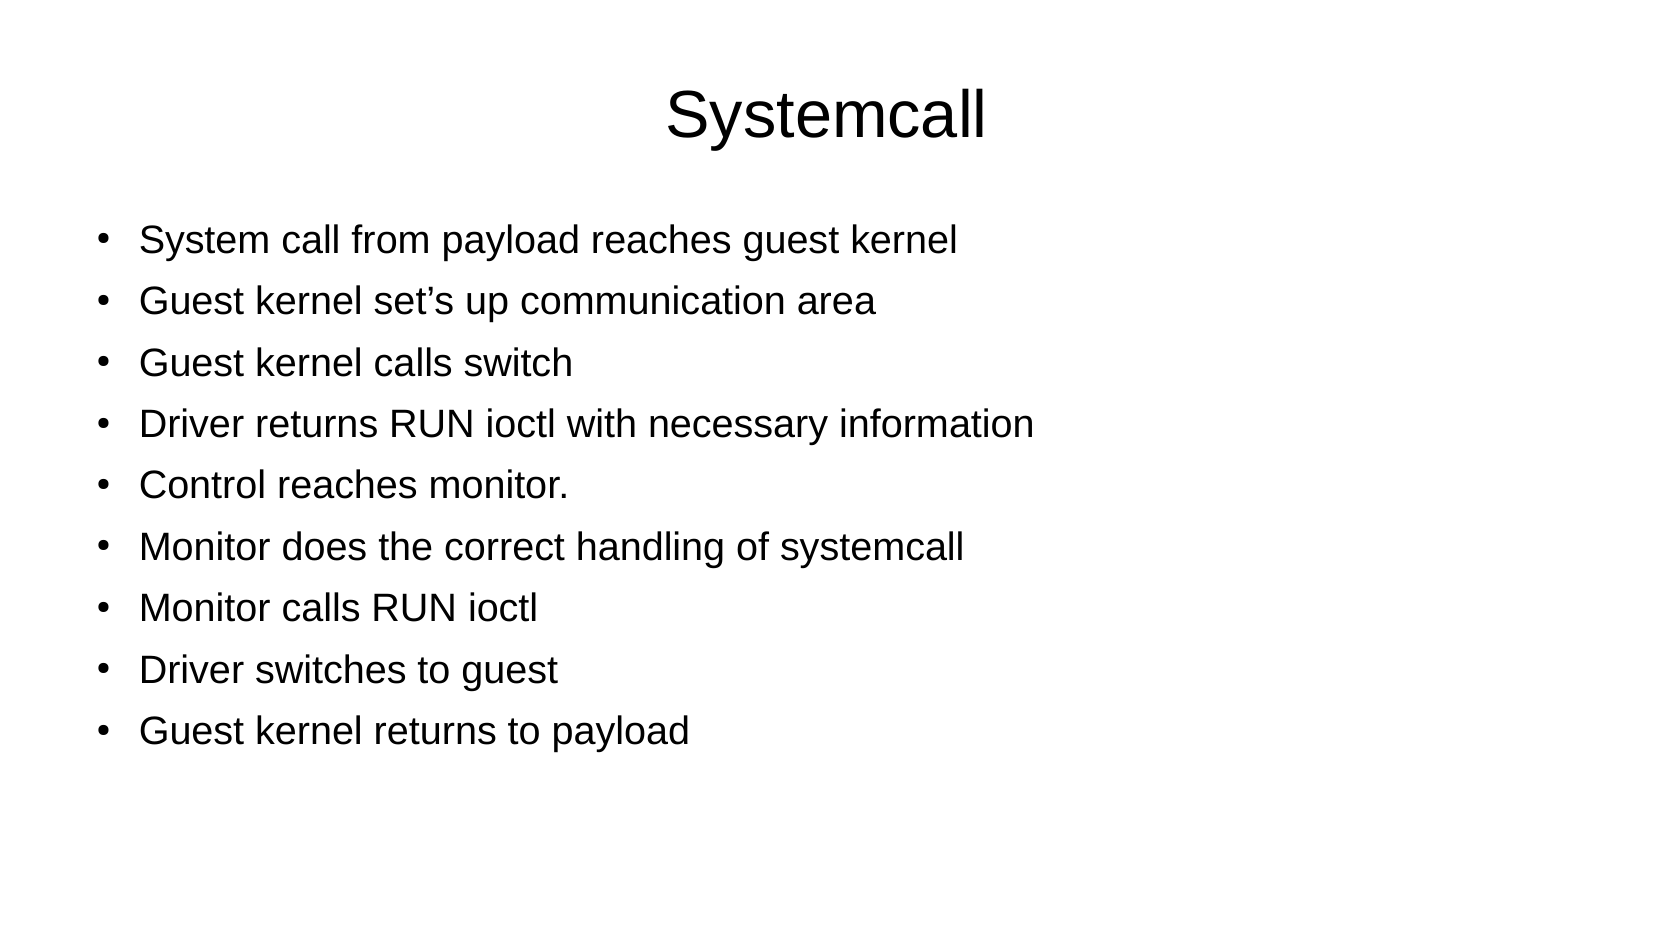

# Systemcall
System call from payload reaches guest kernel
Guest kernel set’s up communication area
Guest kernel calls switch
Driver returns RUN ioctl with necessary information
Control reaches monitor.
Monitor does the correct handling of systemcall
Monitor calls RUN ioctl
Driver switches to guest
Guest kernel returns to payload